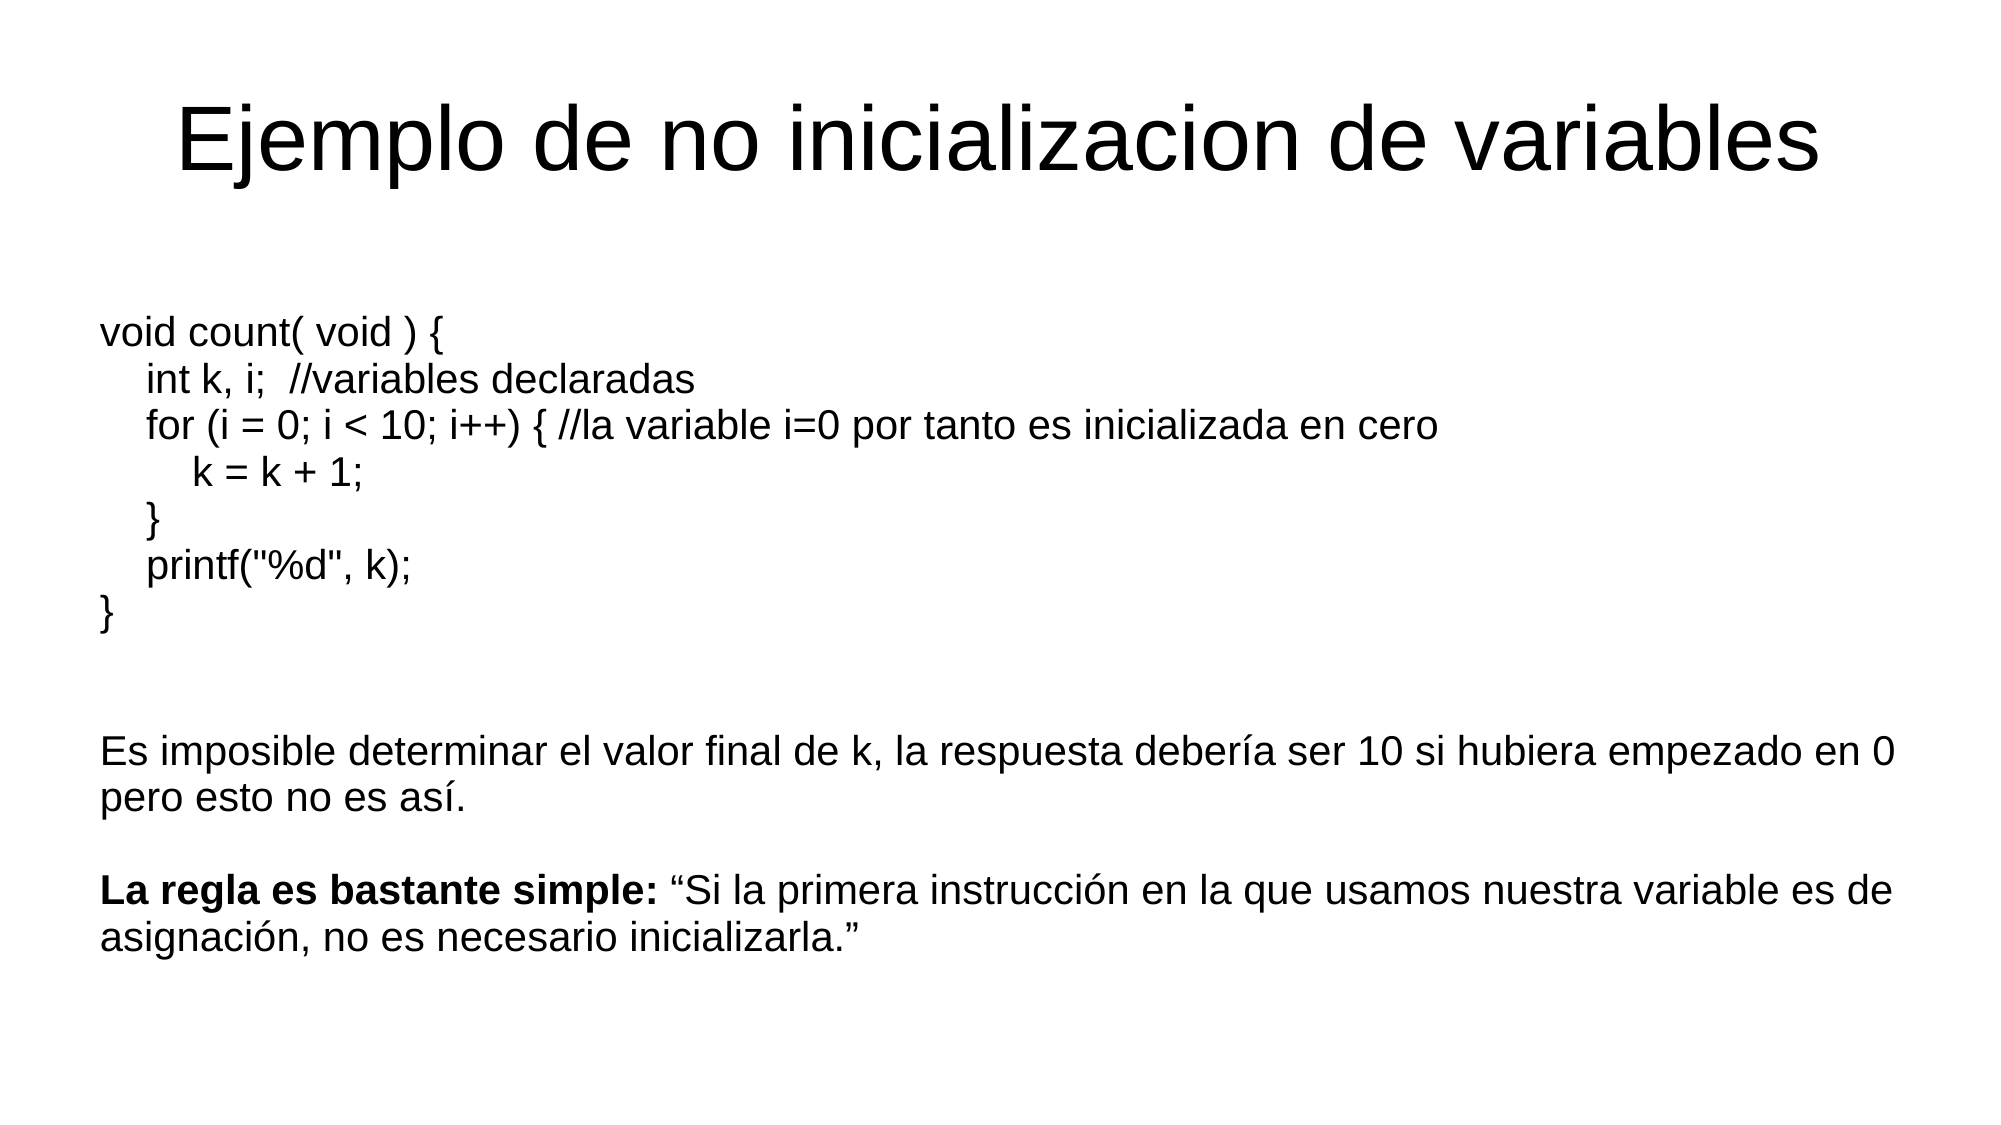

# Ejemplo de no inicializacion de variables
void count( void ) {
 int k, i; //variables declaradas
 for (i = 0; i < 10; i++) { //la variable i=0 por tanto es inicializada en cero
 k = k + 1;
 }
 printf("%d", k);
}
Es imposible determinar el valor final de k, la respuesta debería ser 10 si hubiera empezado en 0 pero esto no es así.
La regla es bastante simple: “Si la primera instrucción en la que usamos nuestra variable es de asignación, no es necesario inicializarla.”